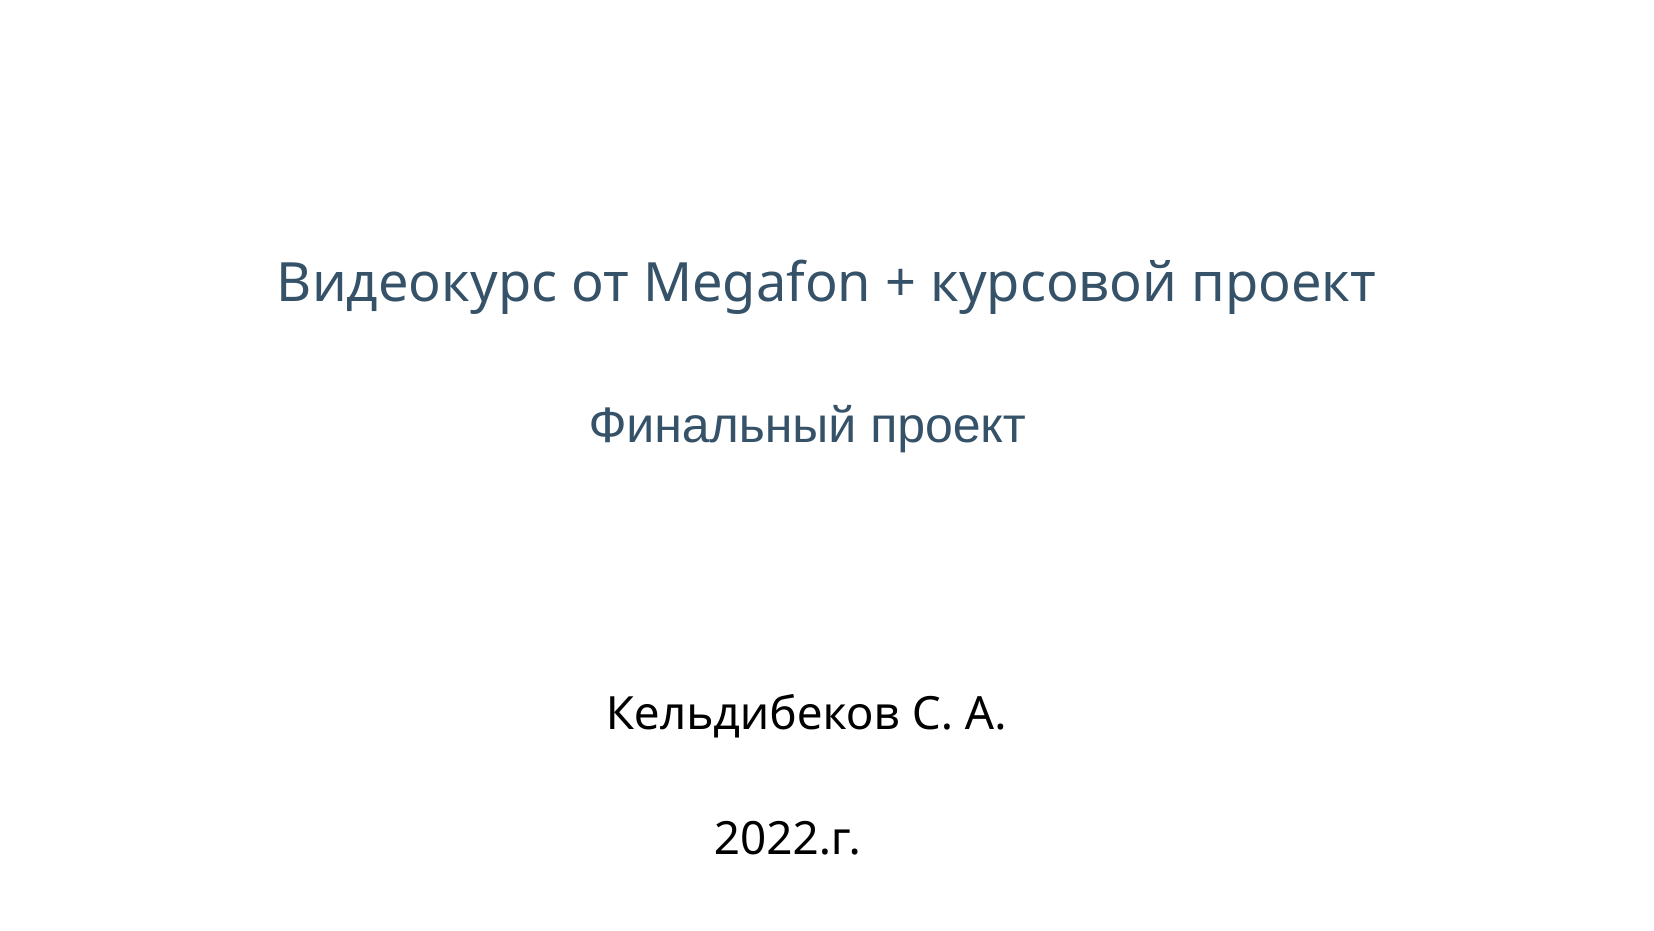

Видеокурс от Megafon + курсовой проект
Финальный проект
 Кельдибеков С. А.
 2022.г.